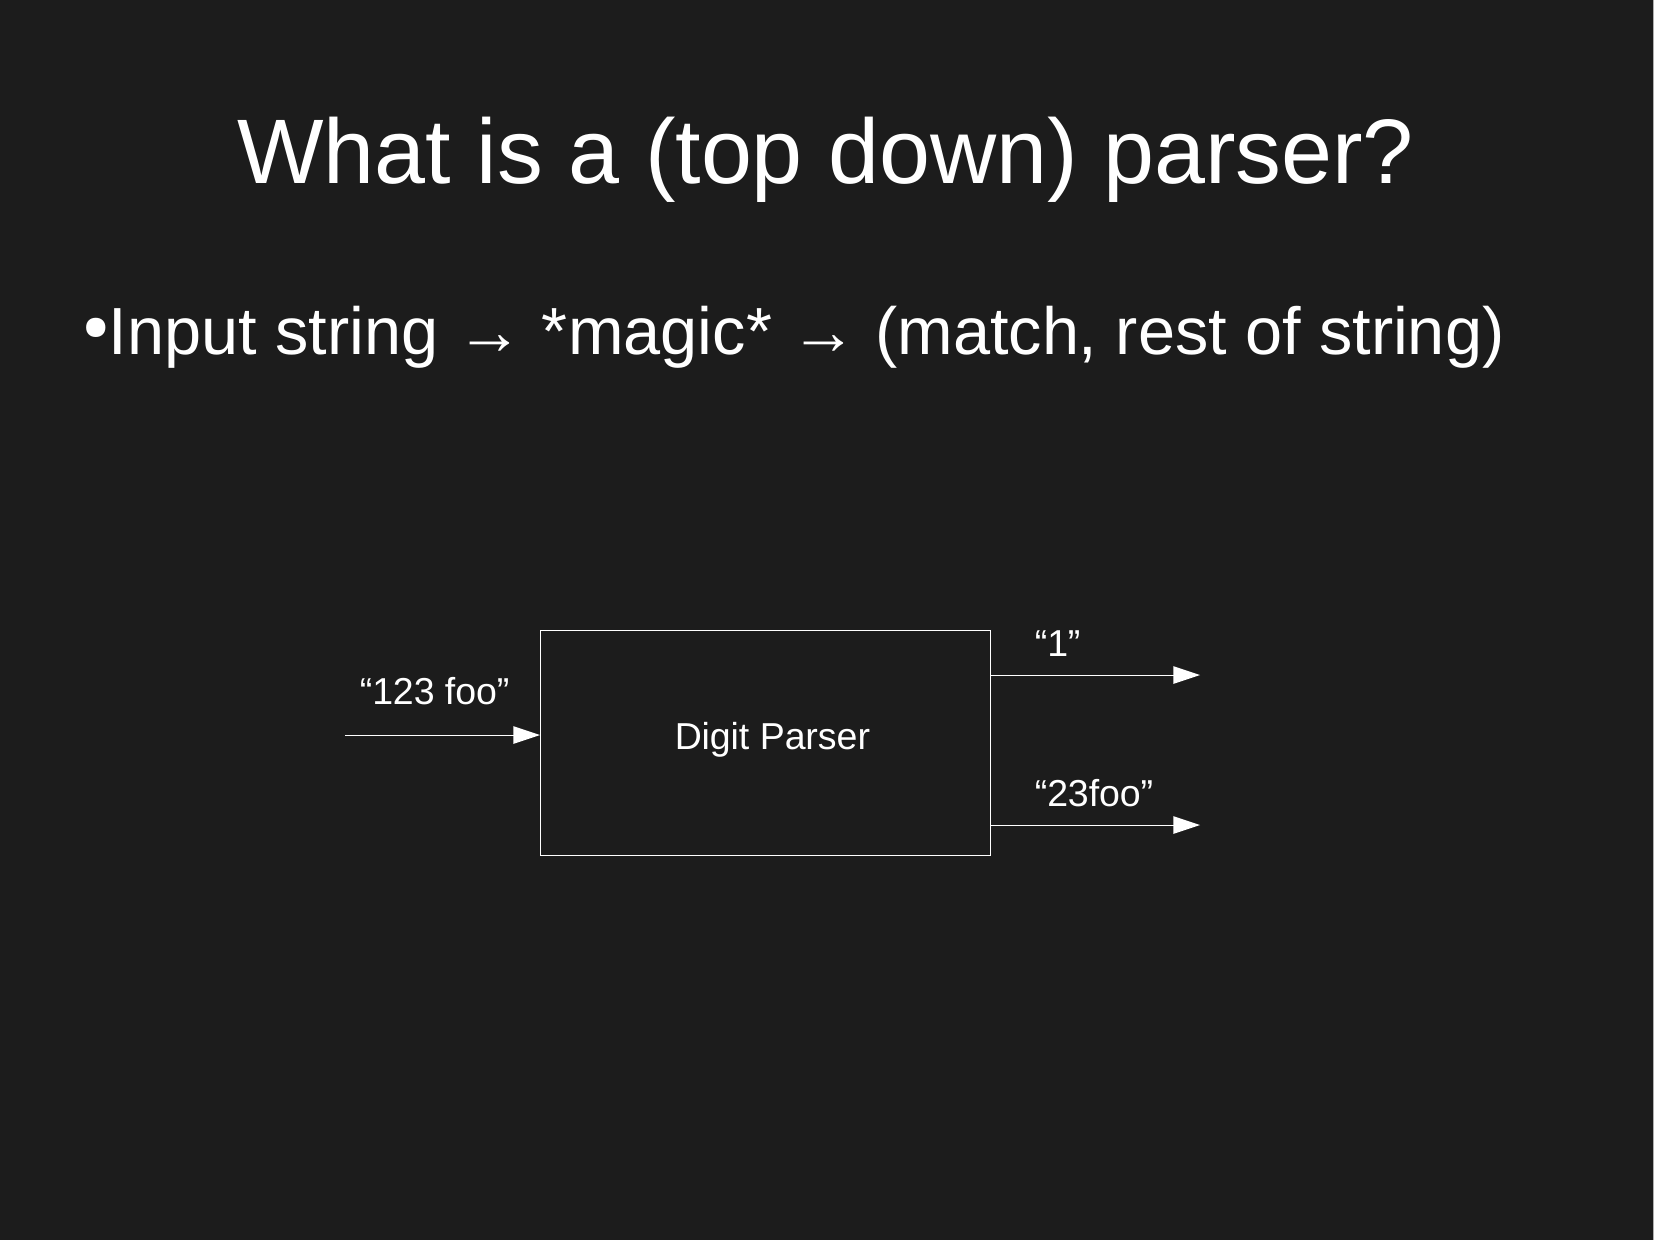

# What is a (top down) parser?
Input string → *magic* → (match, rest of string)
“1”
“123 foo”
Digit Parser
“23foo”